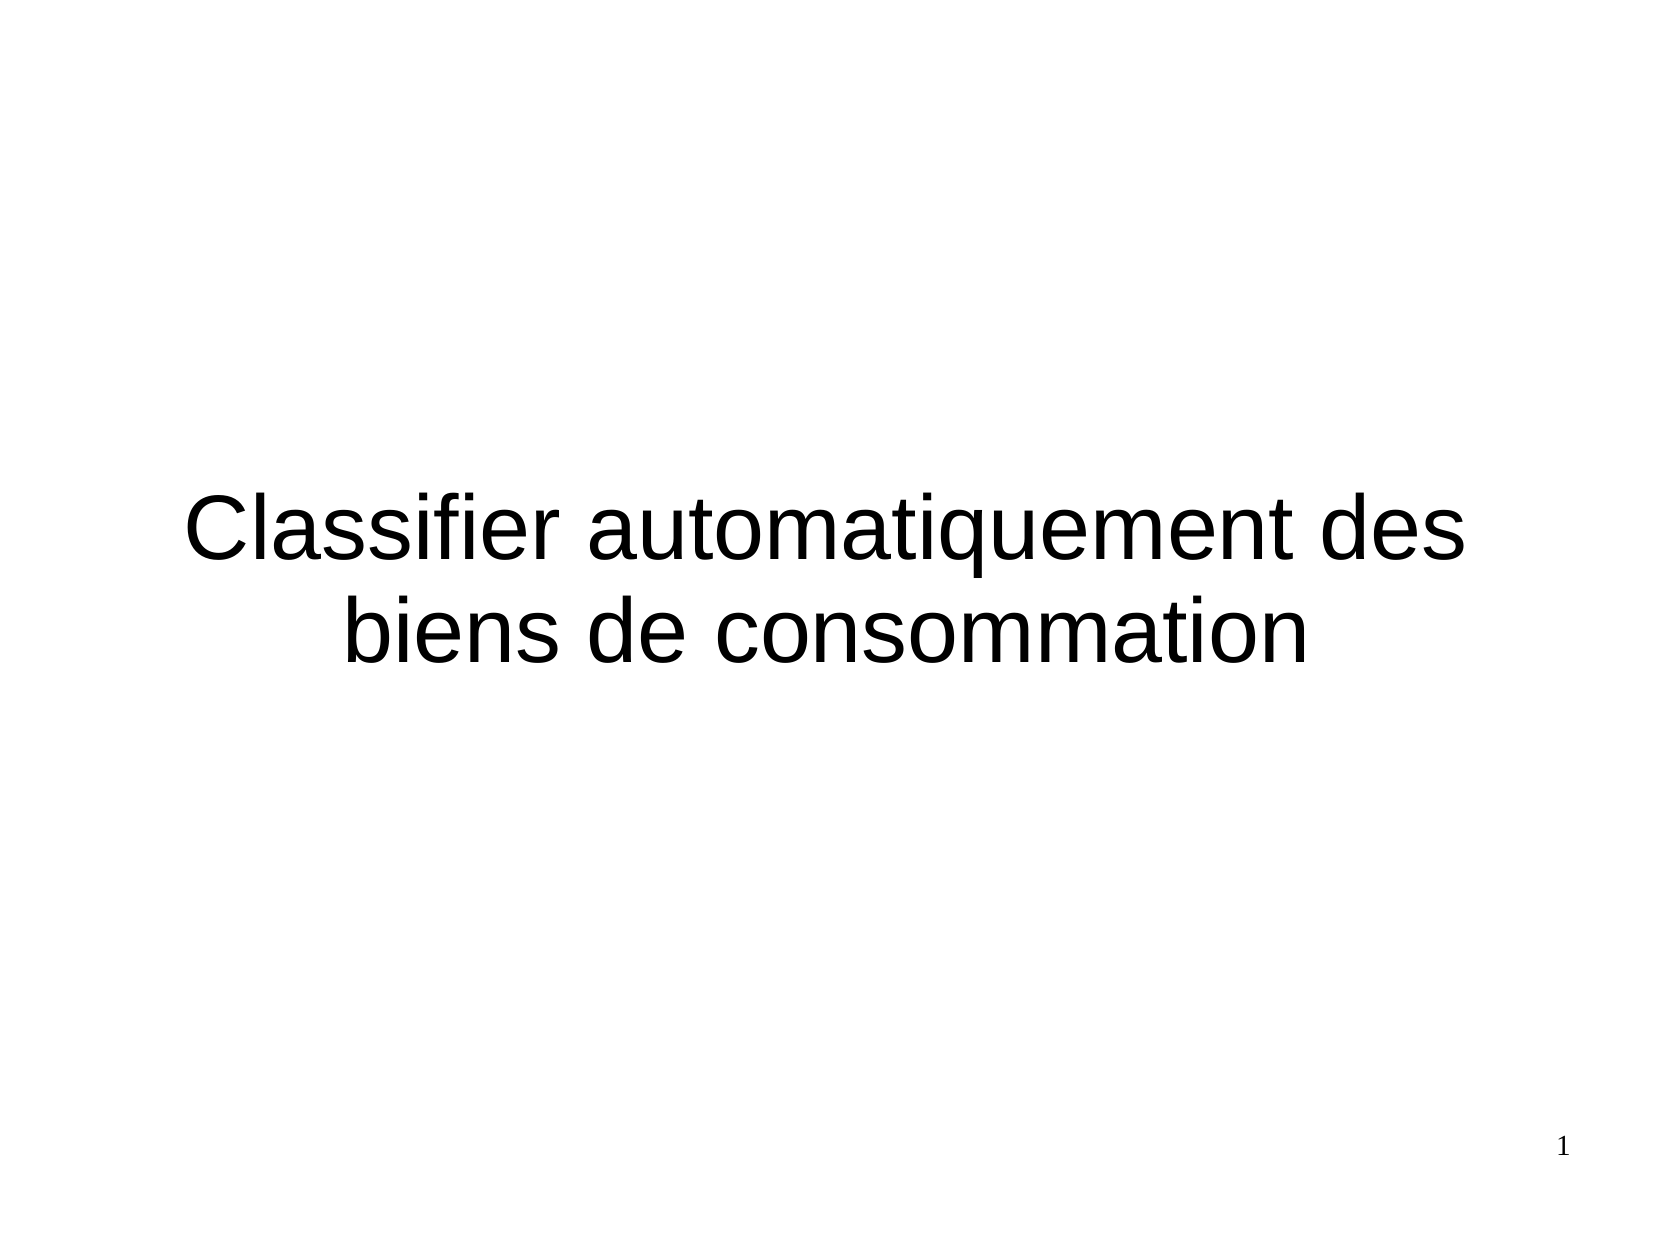

# Classifier automatiquement des biens de consommation
1